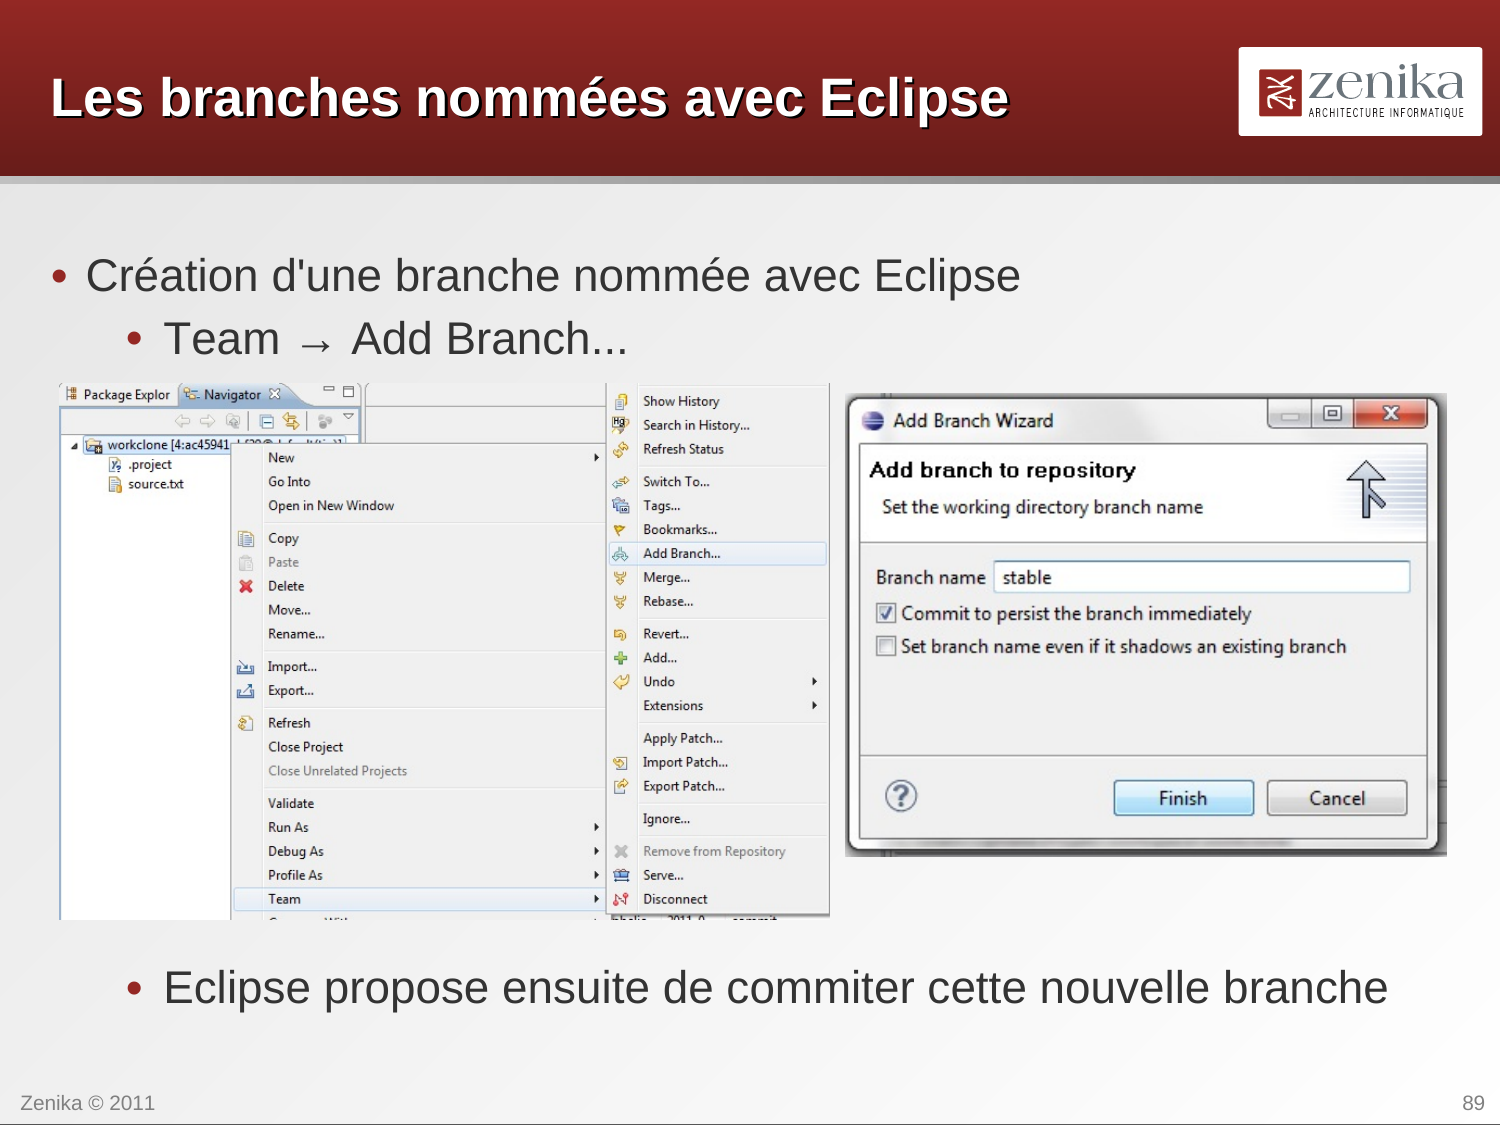

# Les branches nommées avec Eclipse
Création d'une branche nommée avec Eclipse
Team → Add Branch...
Eclipse propose ensuite de commiter cette nouvelle branche